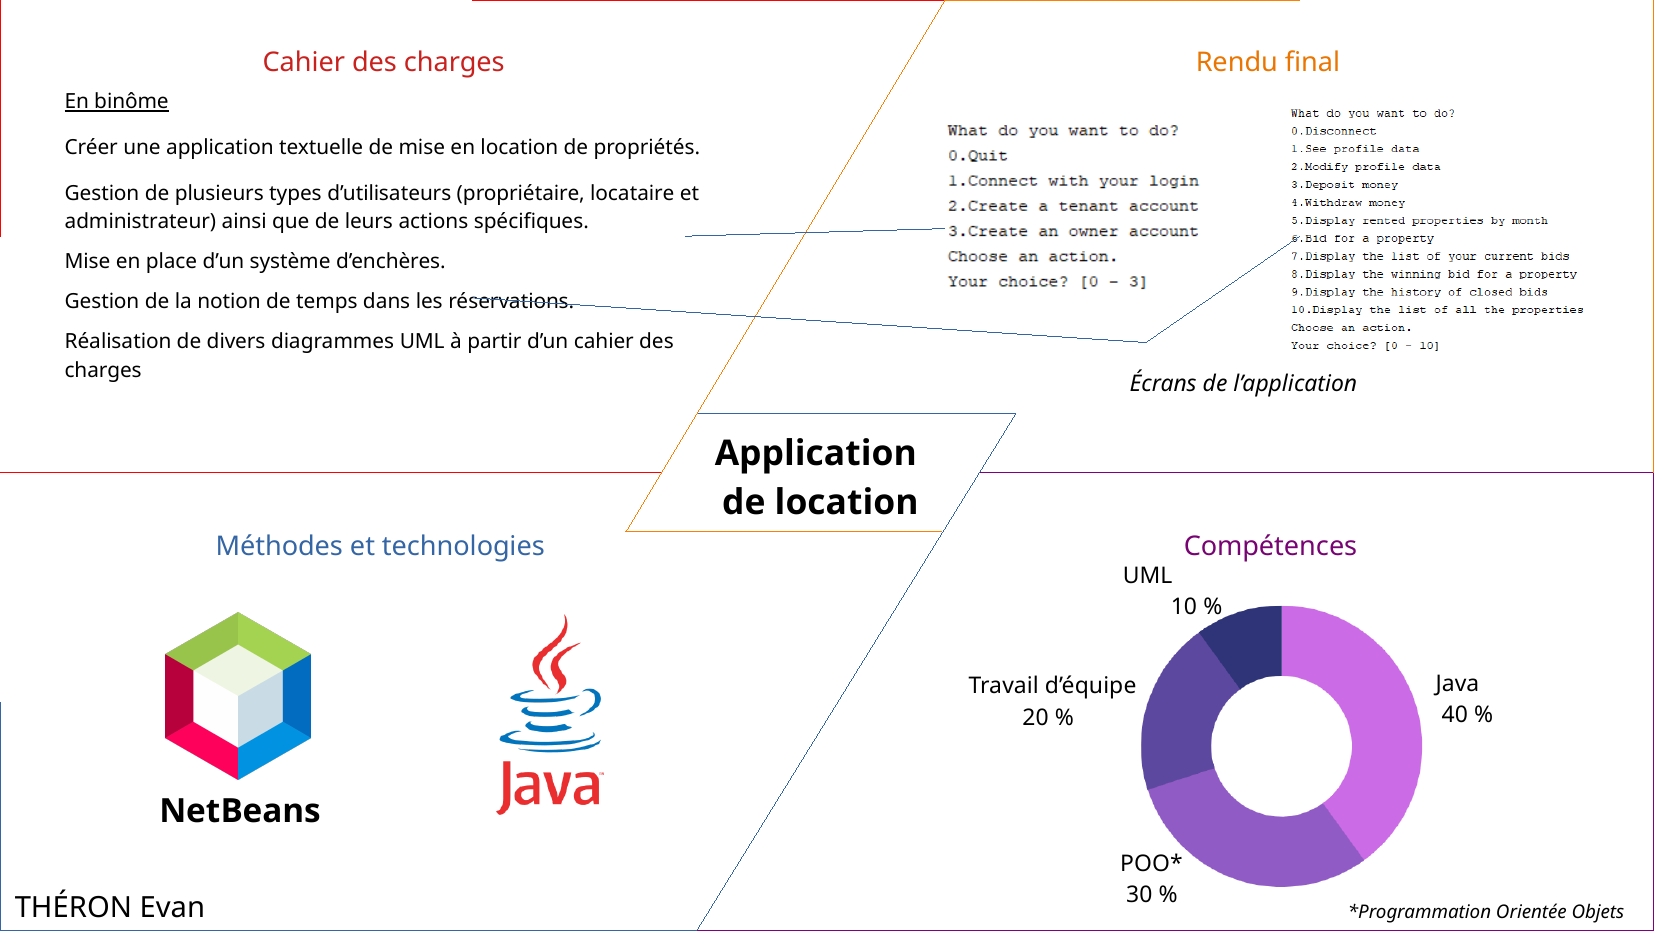

Cahier des charges
Rendu final
En binôme
Créer une application textuelle de mise en location de propriétés.
Gestion de plusieurs types d’utilisateurs (propriétaire, locataire et administrateur) ainsi que de leurs actions spécifiques.
Mise en place d’un système d’enchères.
Gestion de la notion de temps dans les réservations.
Réalisation de divers diagrammes UML à partir d’un cahier des charges
Écrans de l’application
Application
de location
Méthodes et technologies
Compétences
 UML
 10 %
 Java
 40 %
Travail d’équipe
 20 %
NetBeans
 POO*
 30 %
THÉRON Evan
*Programmation Orientée Objets